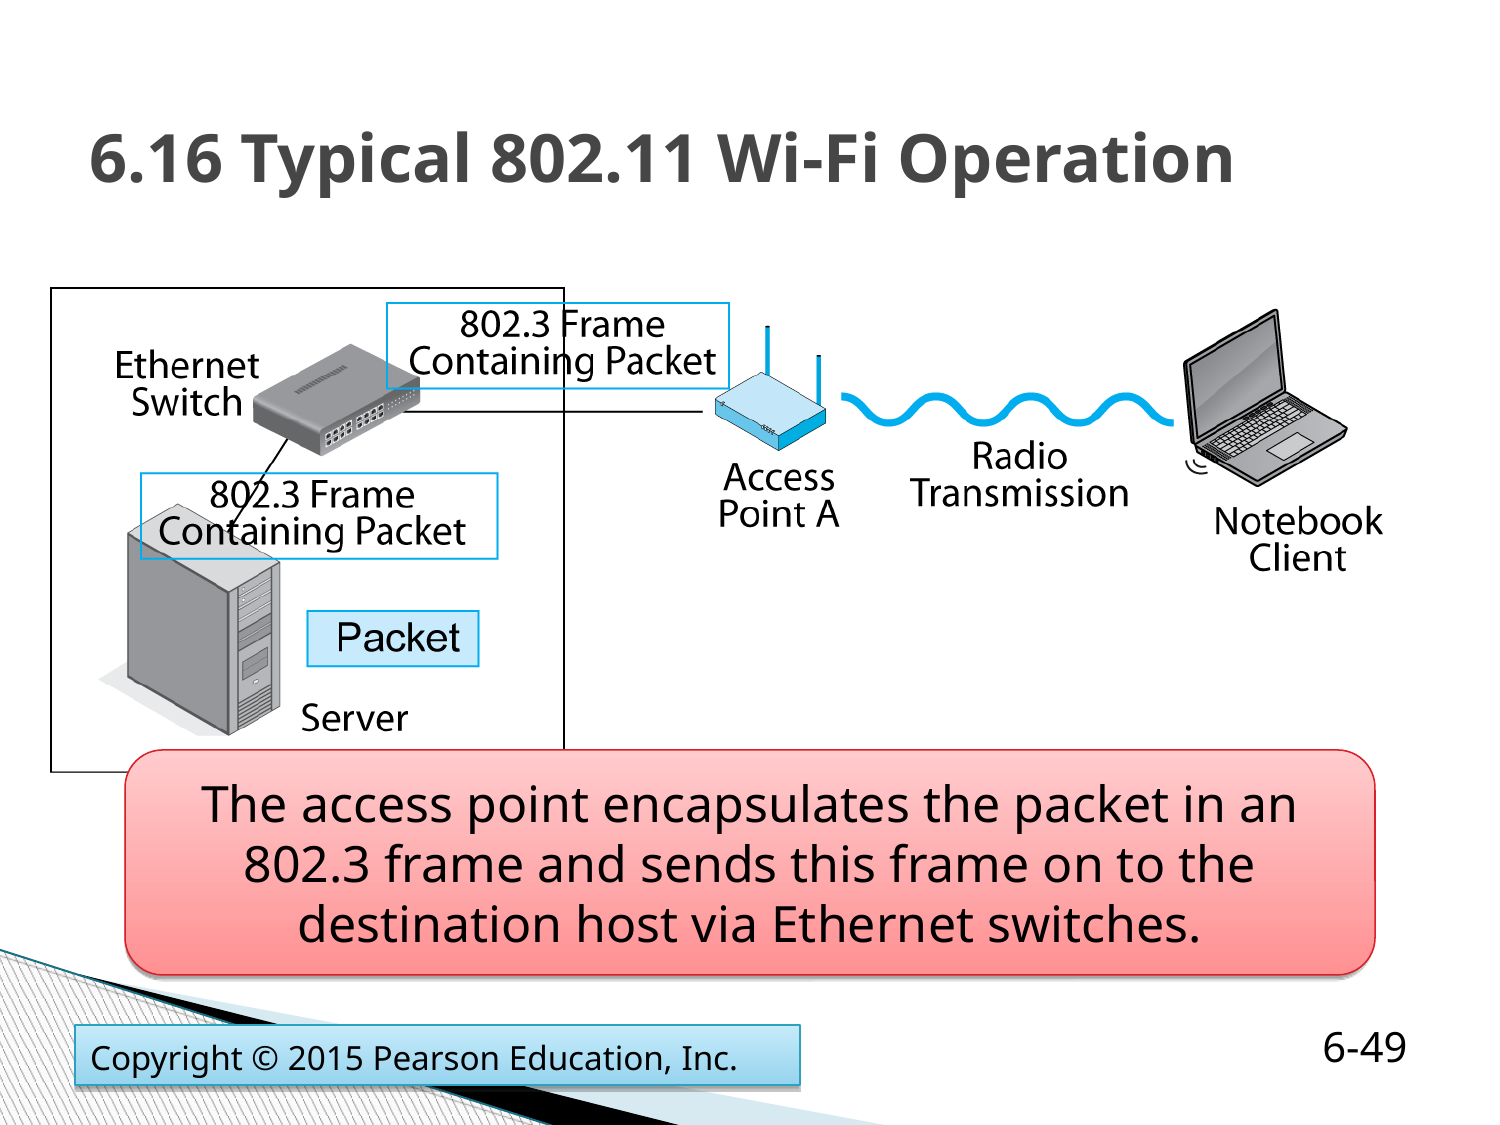

# 6.16 Typical 802.11 Wi-Fi Operation
The access point encapsulates the packet in an 802.3 frame and sends this frame on to the destination host via Ethernet switches.
Copyright © 2015 Pearson Education, Inc.